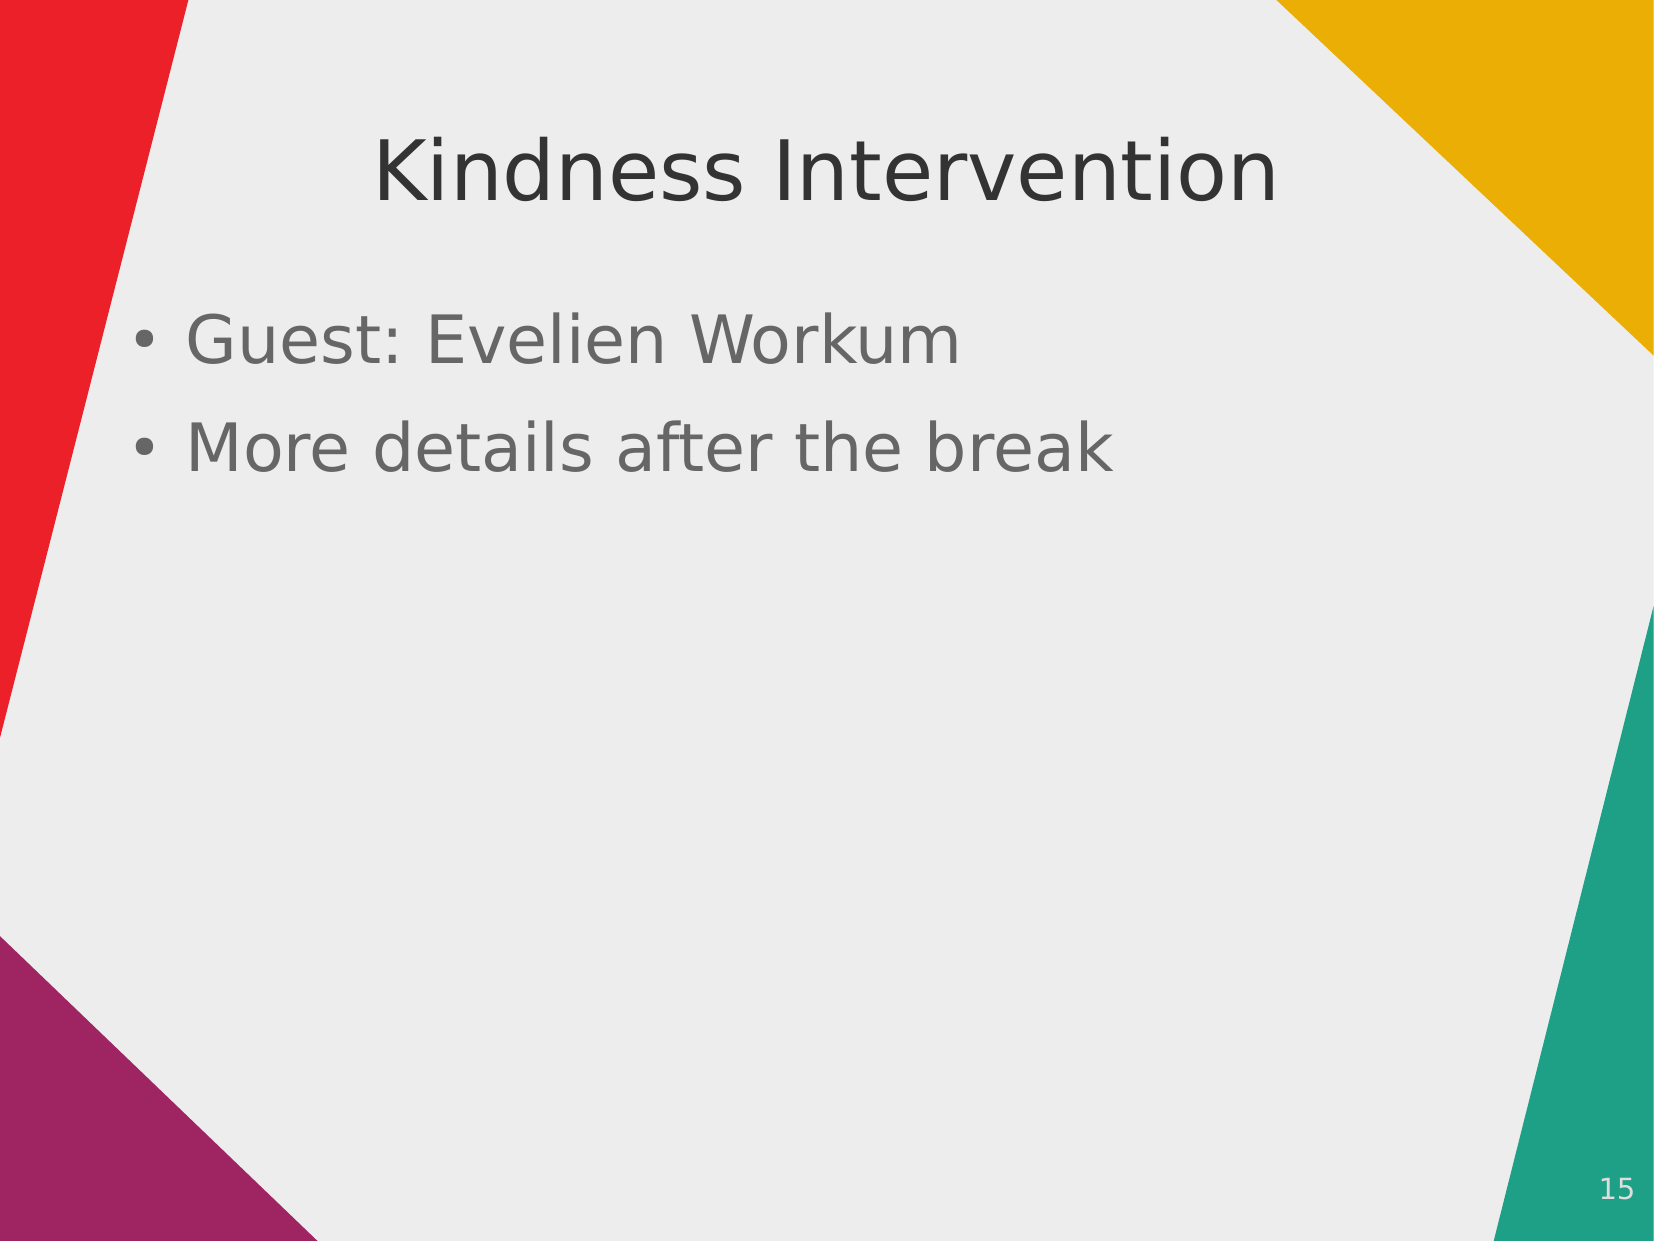

# Kindness Intervention
Guest: Evelien Workum
More details after the break
15